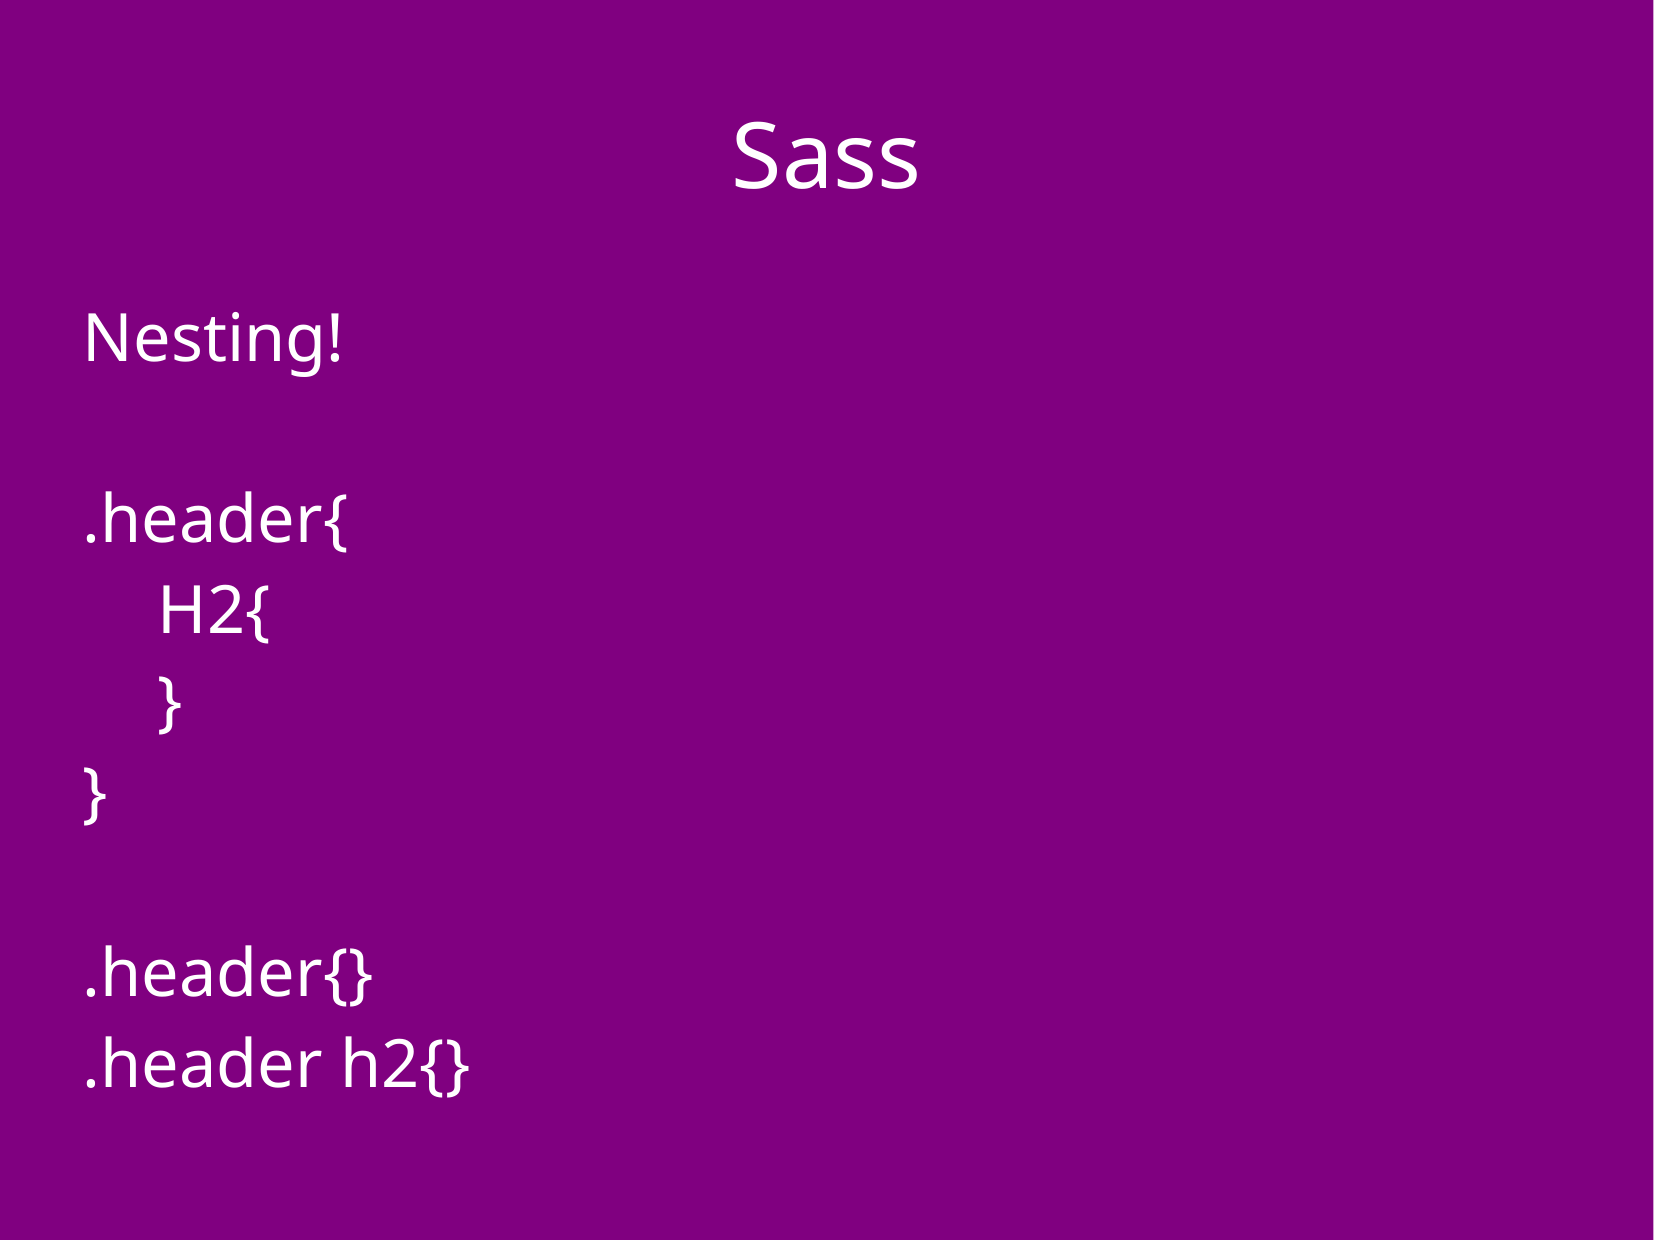

# Sass
Nesting!
.header{
	H2{
	}
}
.header{}
.header h2{}